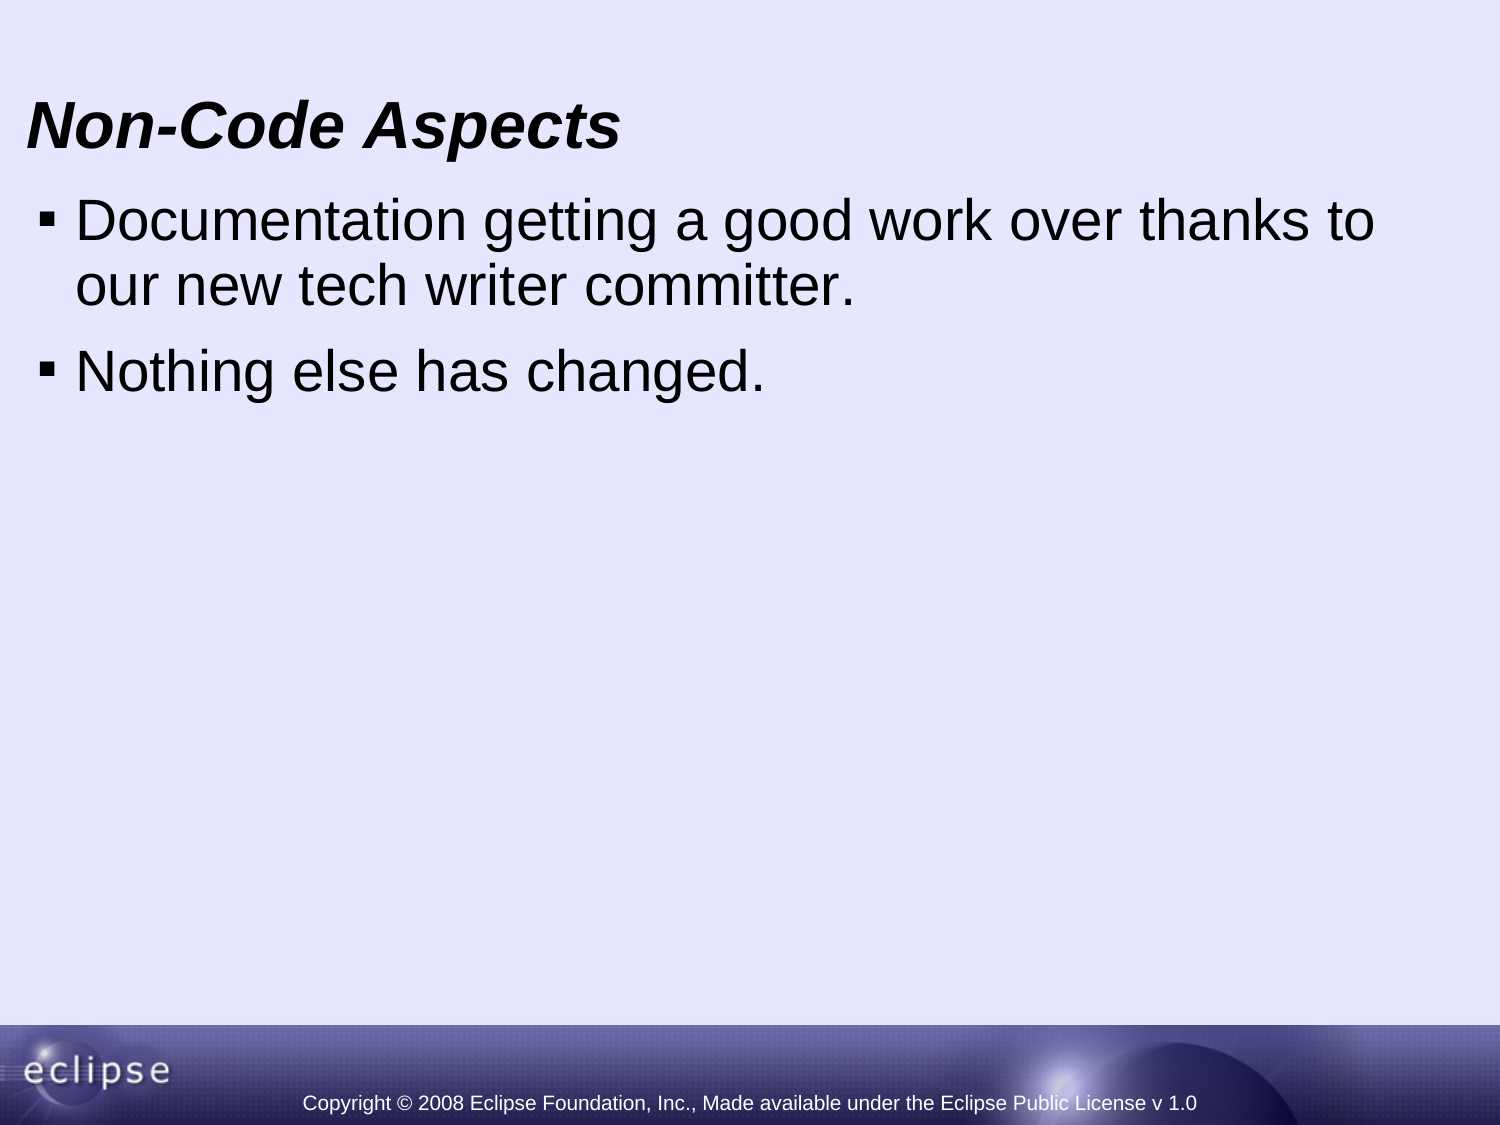

# Non-Code Aspects
Documentation getting a good work over thanks to our new tech writer committer.
Nothing else has changed.